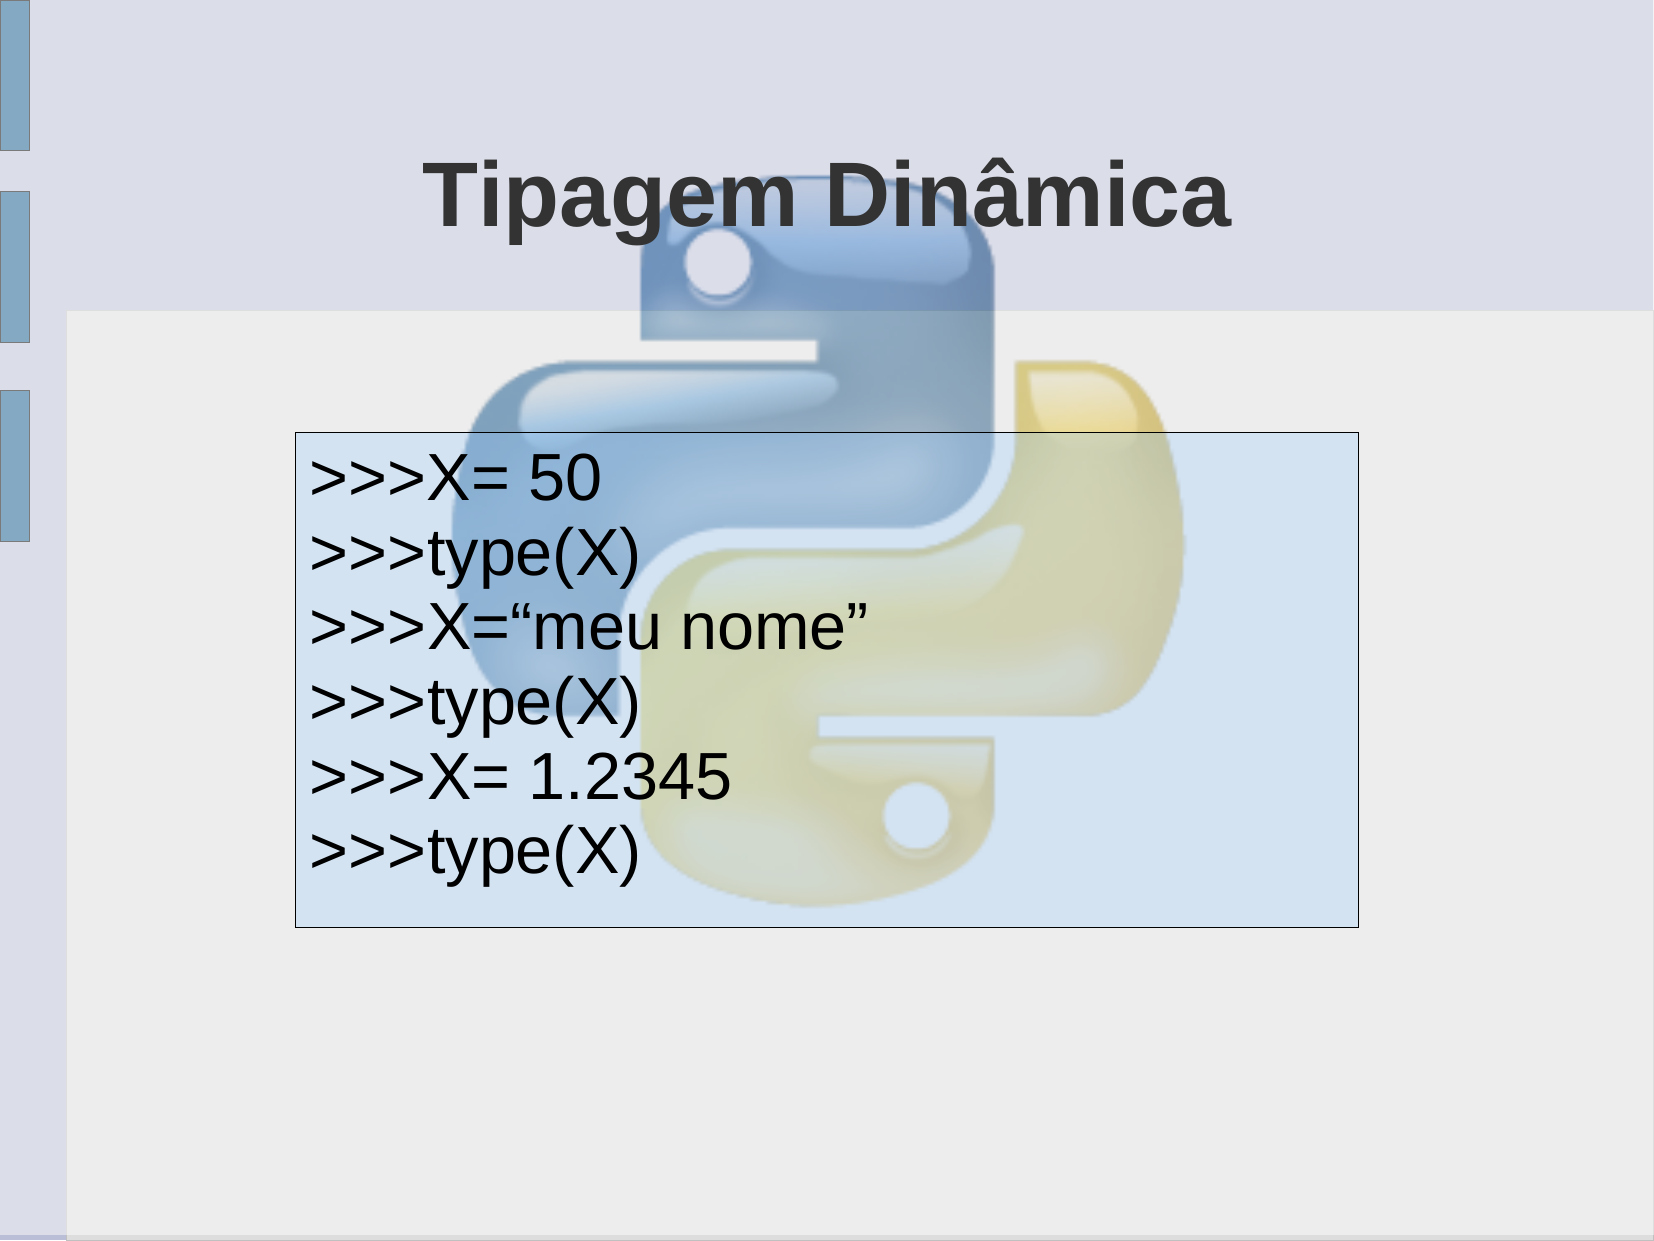

# Tipagem Dinâmica
>>>X= 50
>>>type(X)
>>>X=“meu nome”
>>>type(X)
>>>X= 1.2345
>>>type(X)